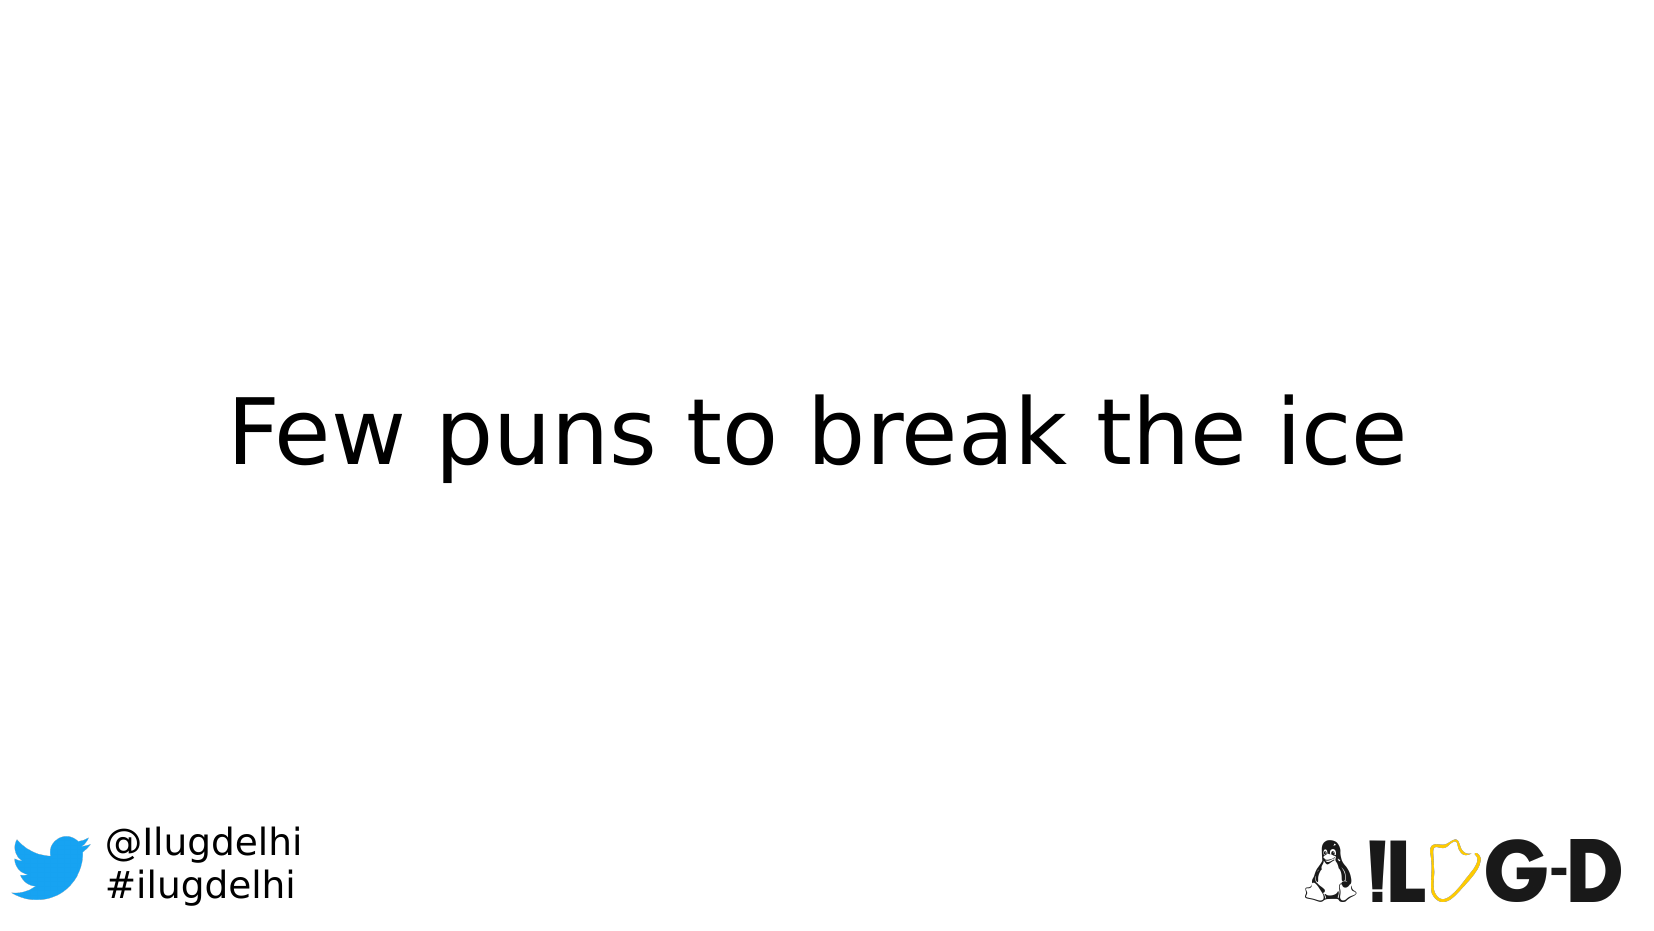

# Few puns to break the ice
@Ilugdelhi
#ilugdelhi